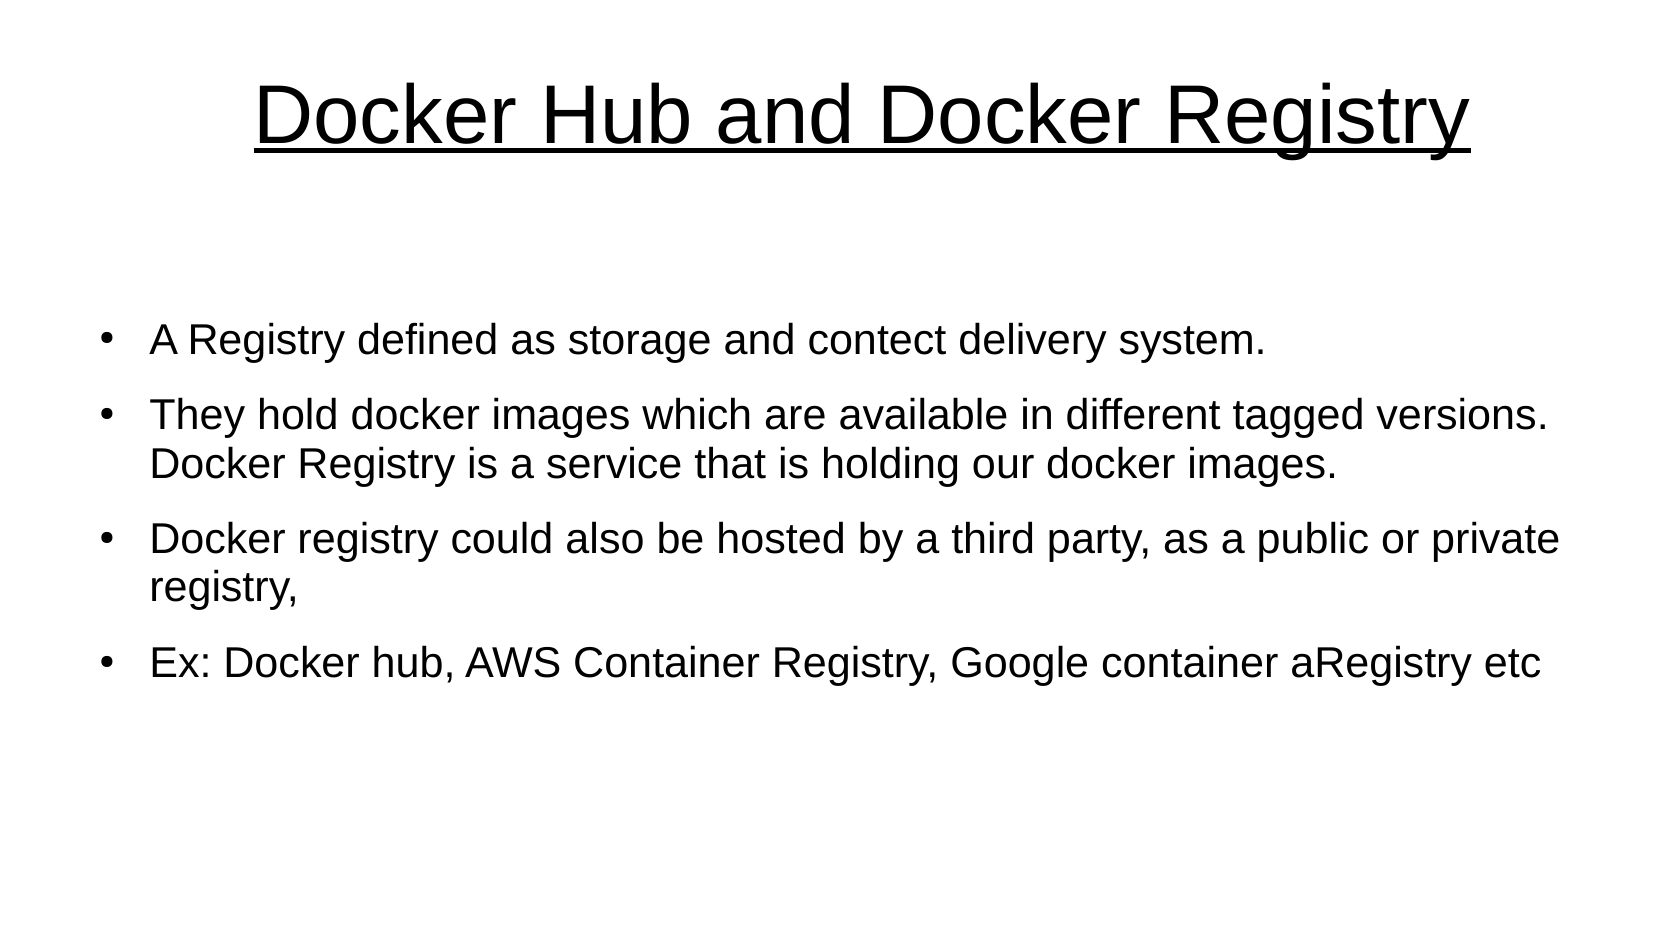

# Docker Hub and Docker Registry
A Registry defined as storage and contect delivery system.
They hold docker images which are available in different tagged versions. Docker Registry is a service that is holding our docker images.
Docker registry could also be hosted by a third party, as a public or private registry,
Ex: Docker hub, AWS Container Registry, Google container aRegistry etc